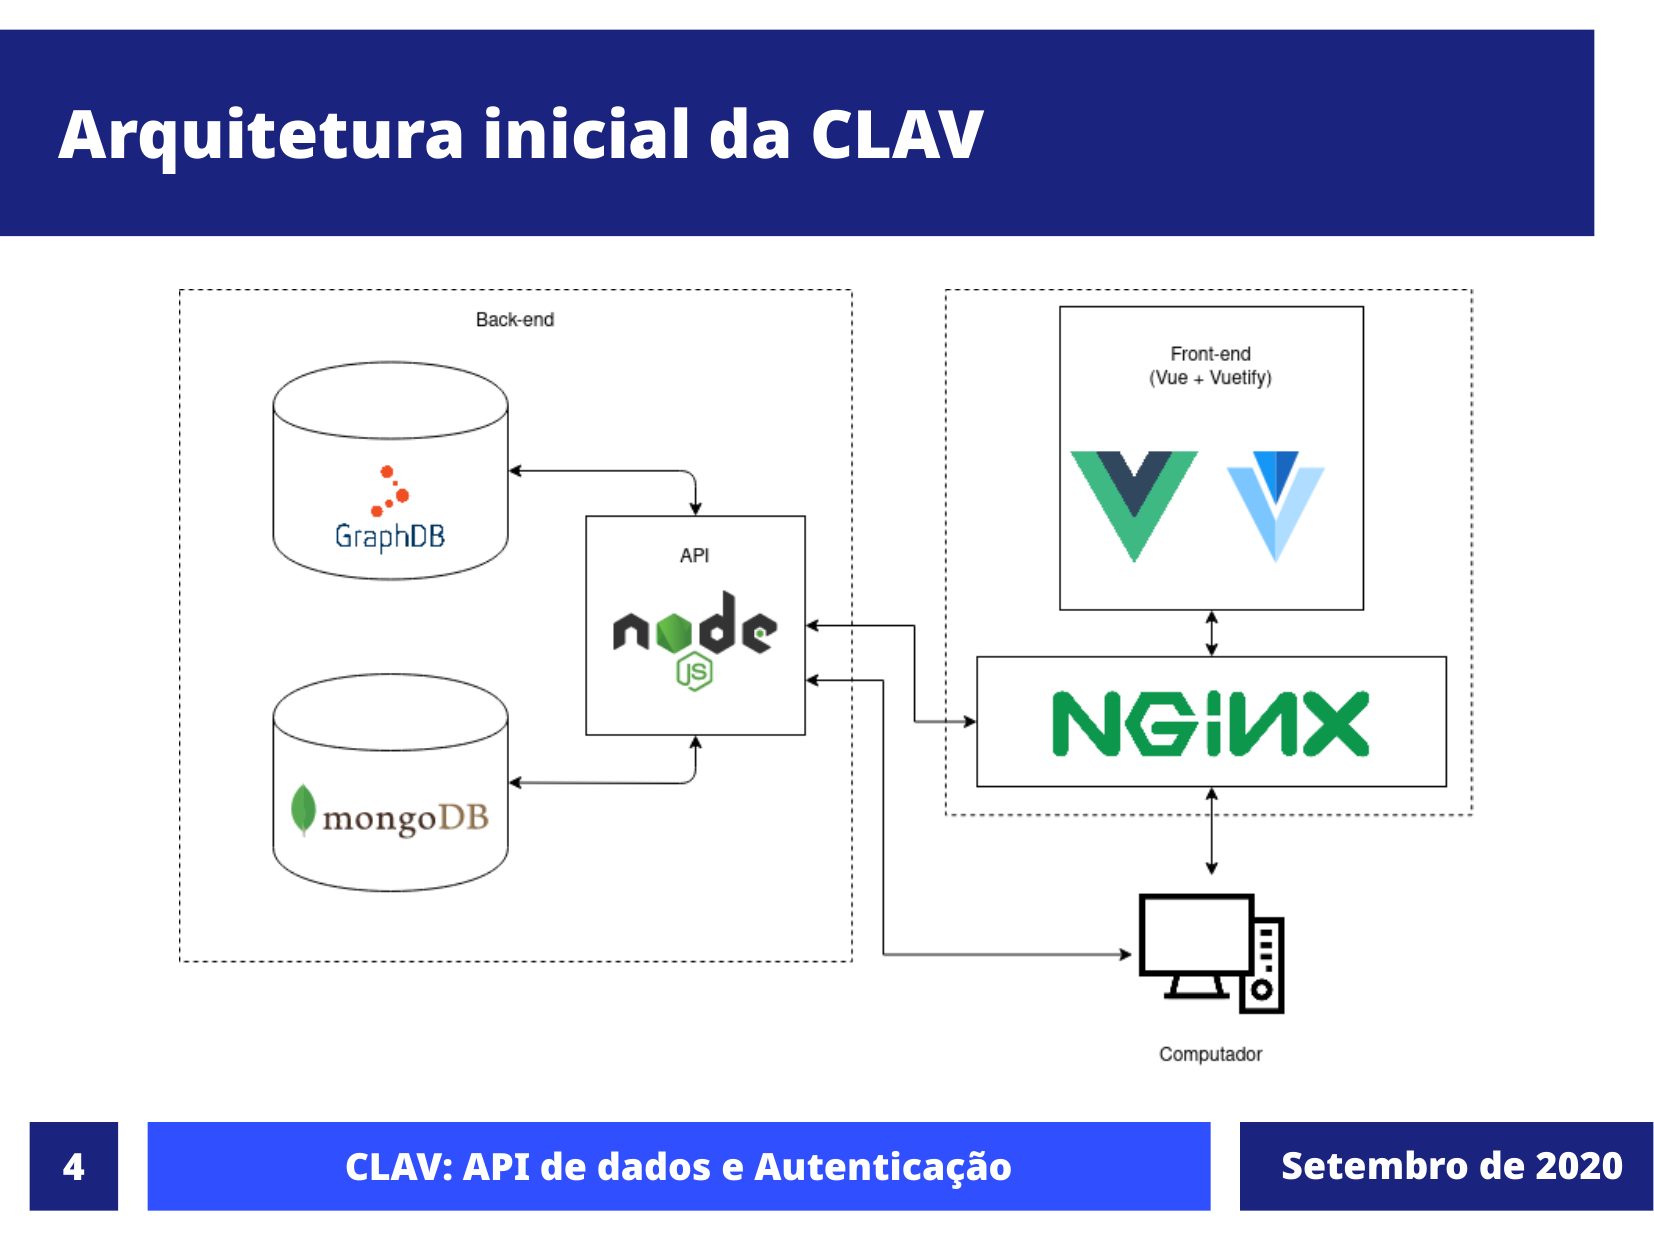

# Arquitetura inicial da CLAV
4
CLAV: API de dados e Autenticação
Setembro de 2020